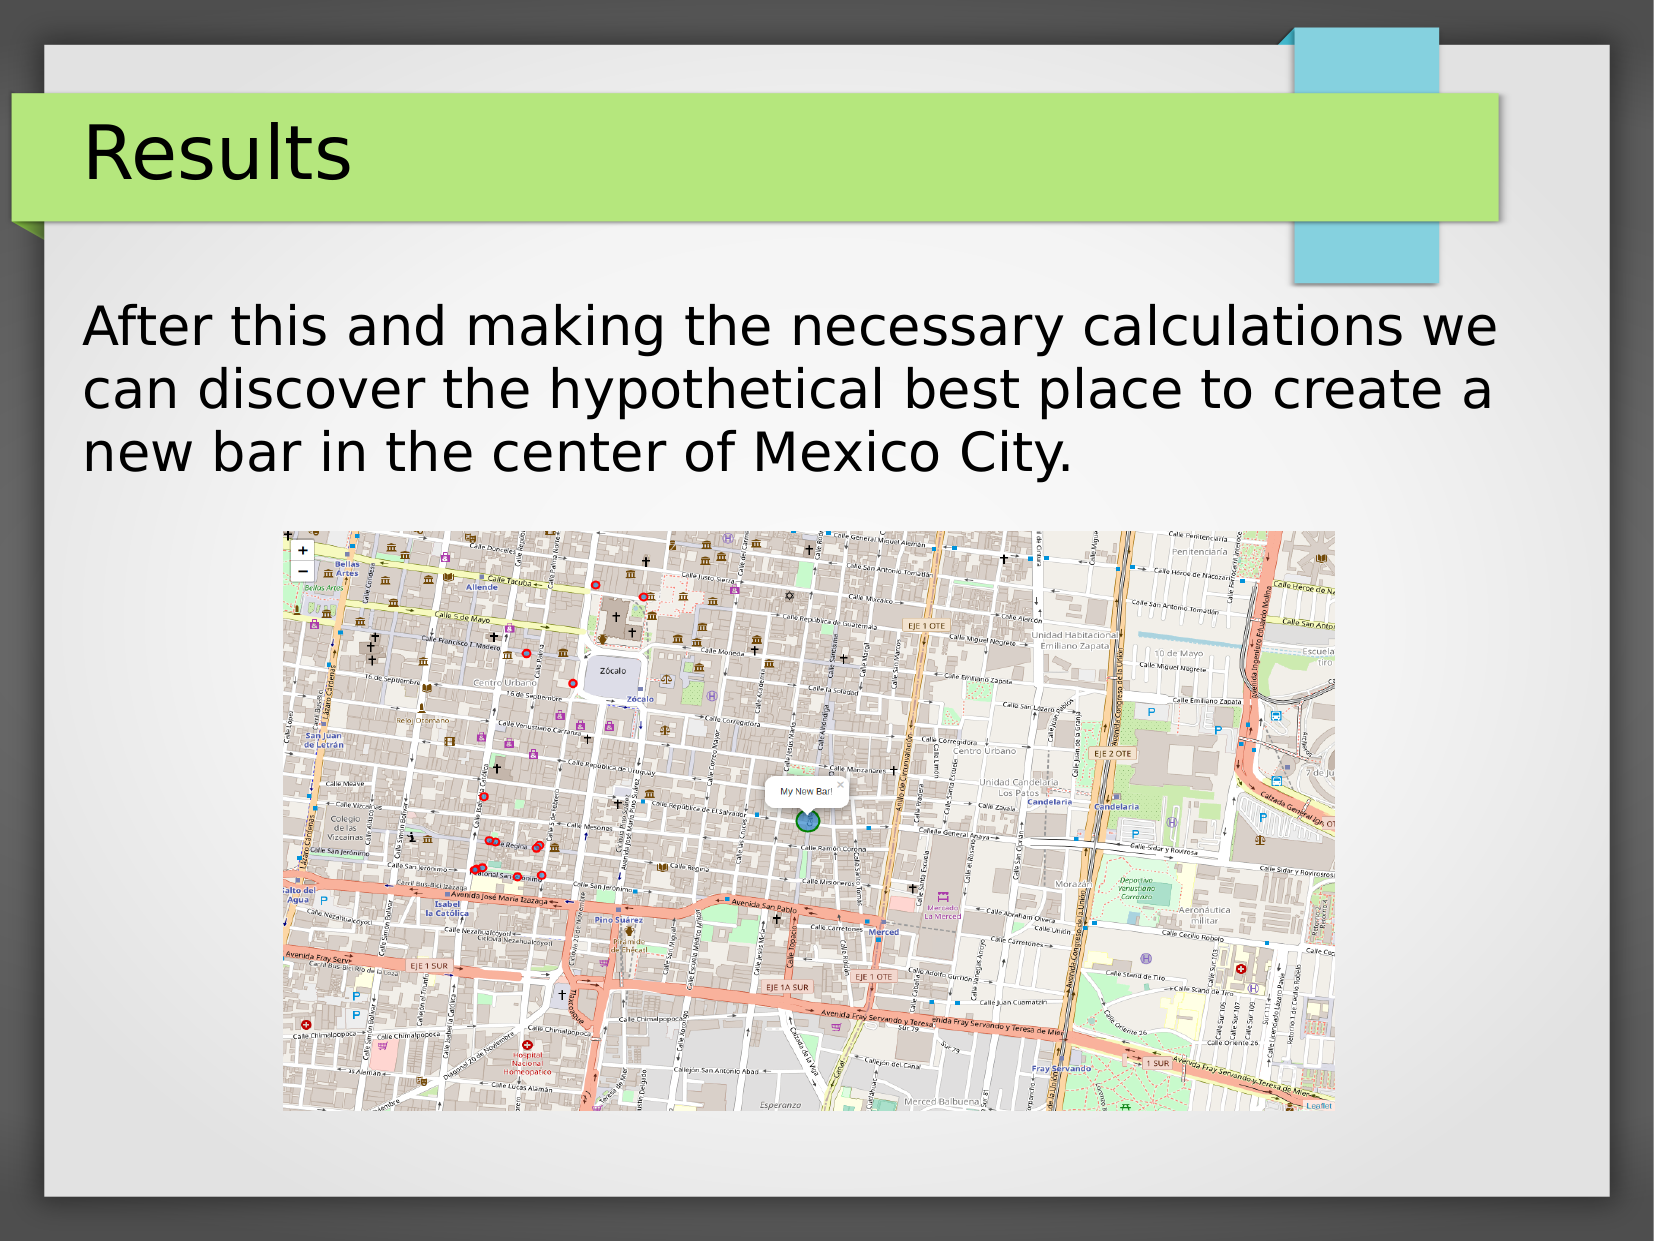

# Results
After this and making the necessary calculations we can discover the hypothetical best place to create a new bar in the center of Mexico City.